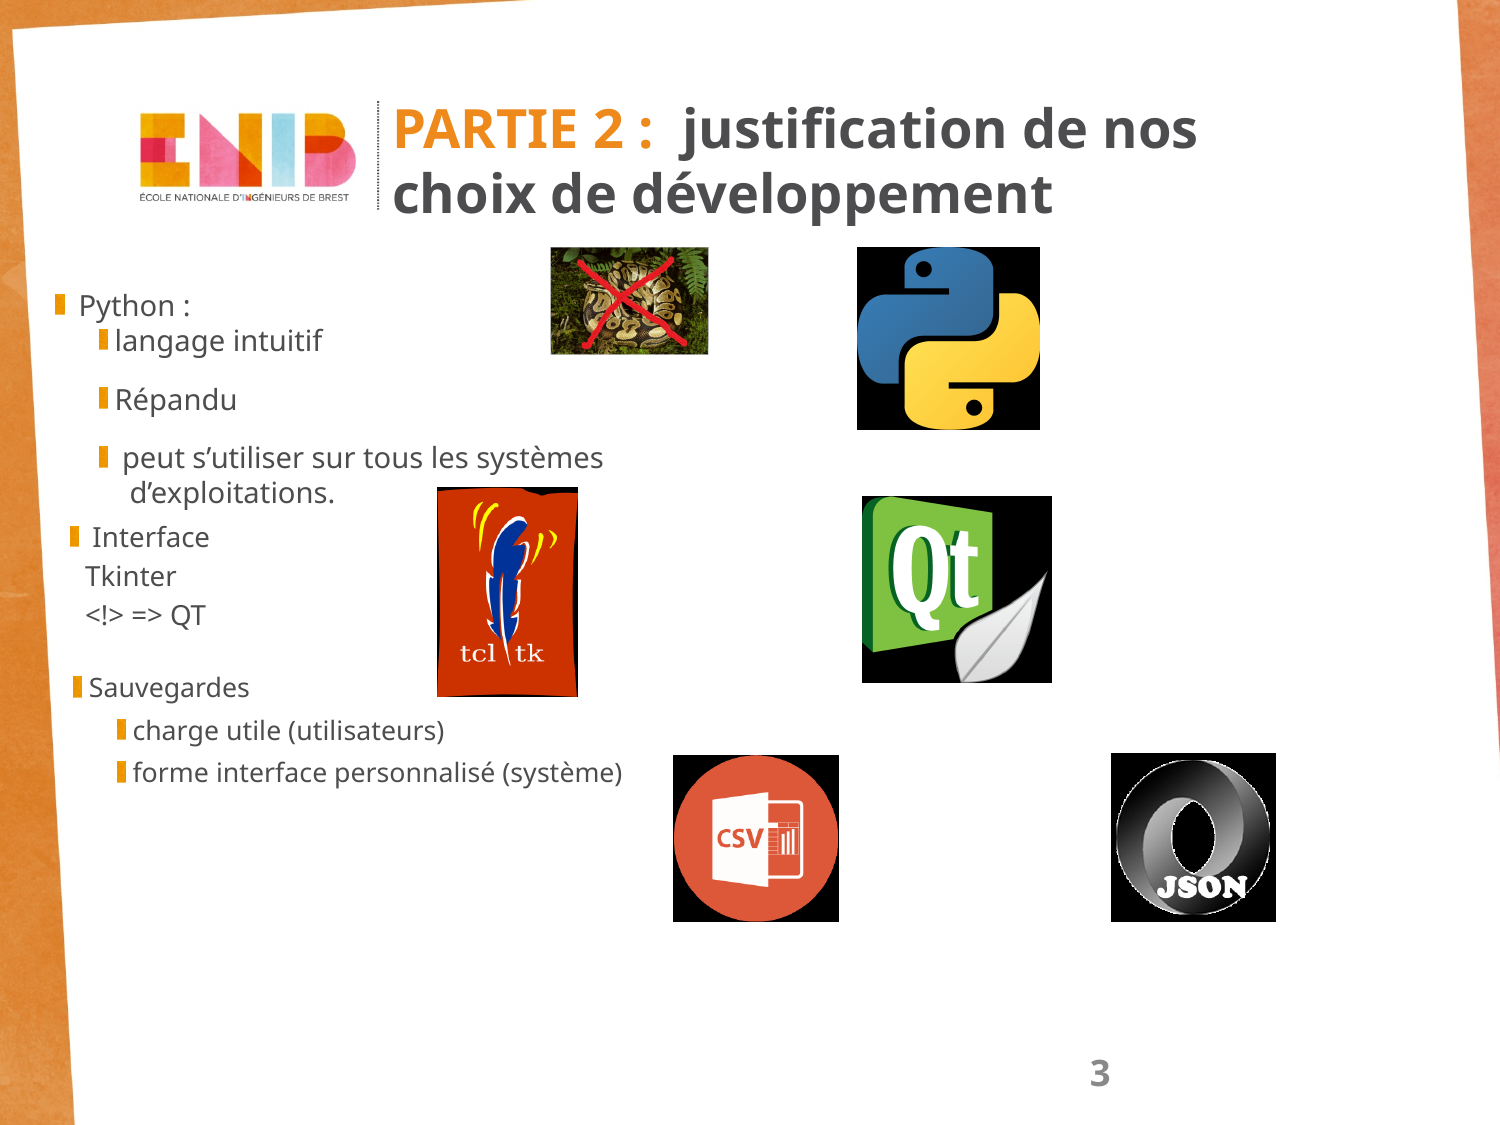

# PARTIE 2 : justification de nos choix de développement
 Python :
langage intuitif
Répandu
 peut s’utiliser sur tous les systèmes d’exploitations.
 Interface
Tkinter
<!> => QT
Sauvegardes
charge utile (utilisateurs)
forme interface personnalisé (système)